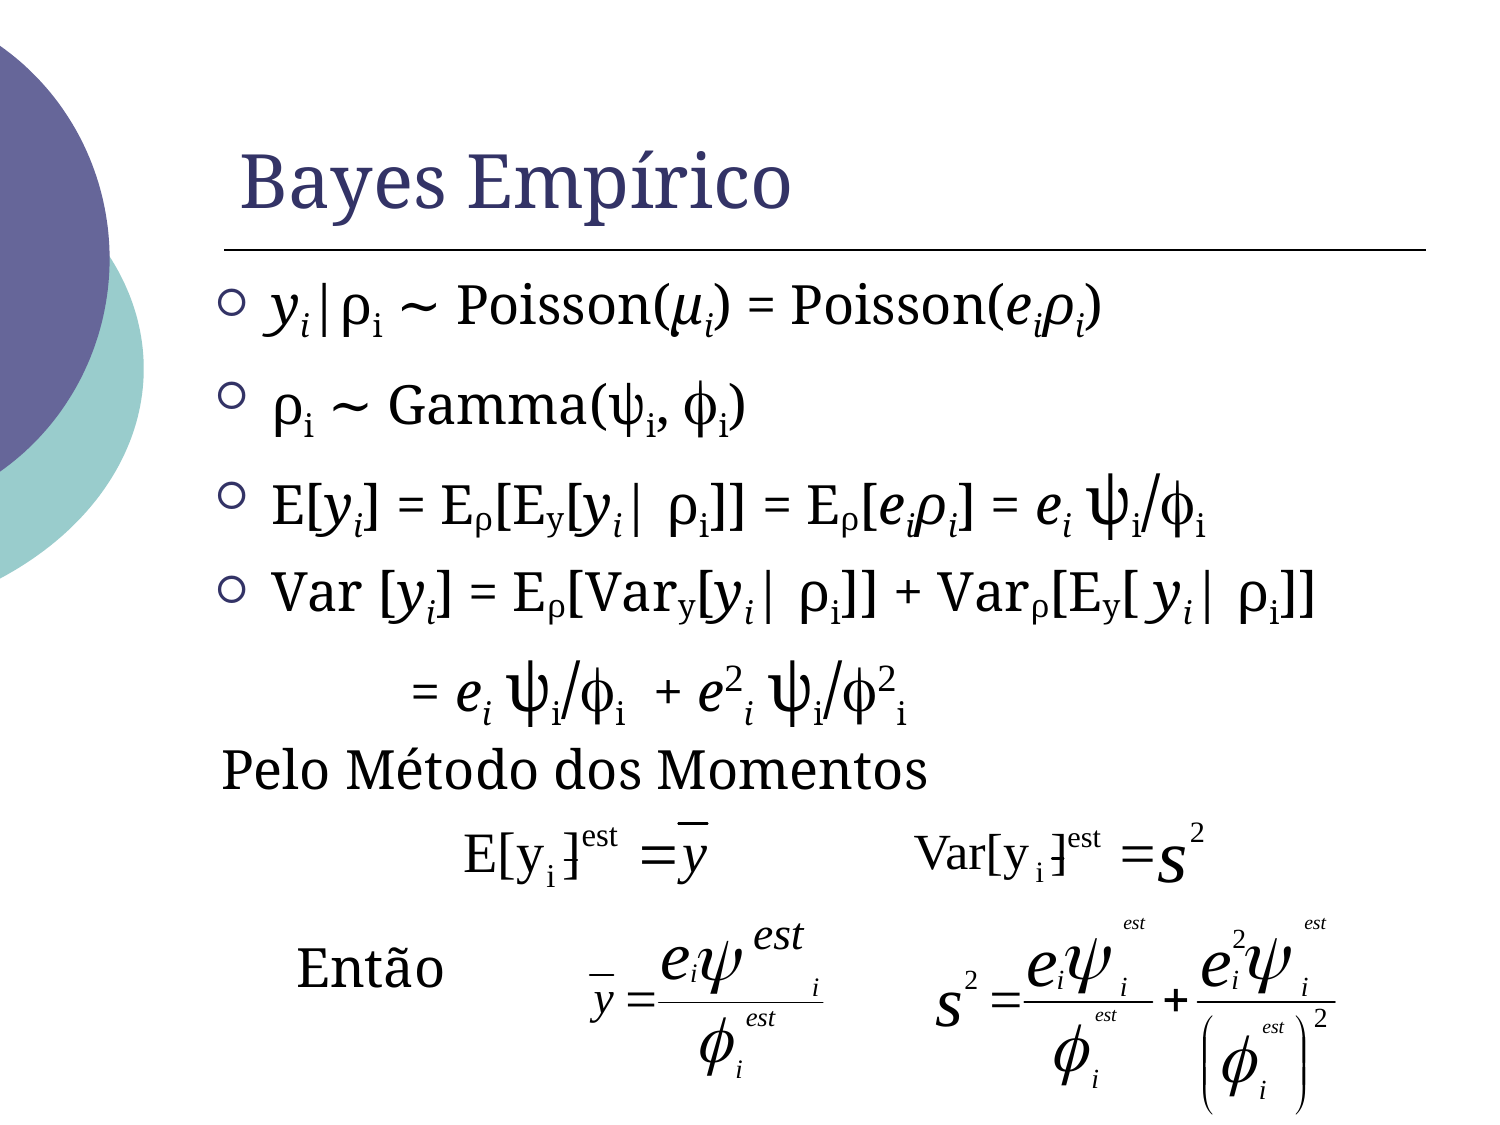

# Bayes Empírico
yi|ρi ∼ Poisson(µi) = Poisson(eiρi)
ρi ∼ Gamma(ψi, i)
E[yi] = Eρ[Ey[yi| ρi]] = Eρ[eiρi] = ei ψi/i
Var [yi] = Eρ[Vary[yi| ρi]] + Varρ[Ey[ yi| ρi]]
 = ei ψi/i + e2i ψi/2i
Pelo Método dos Momentos
Então